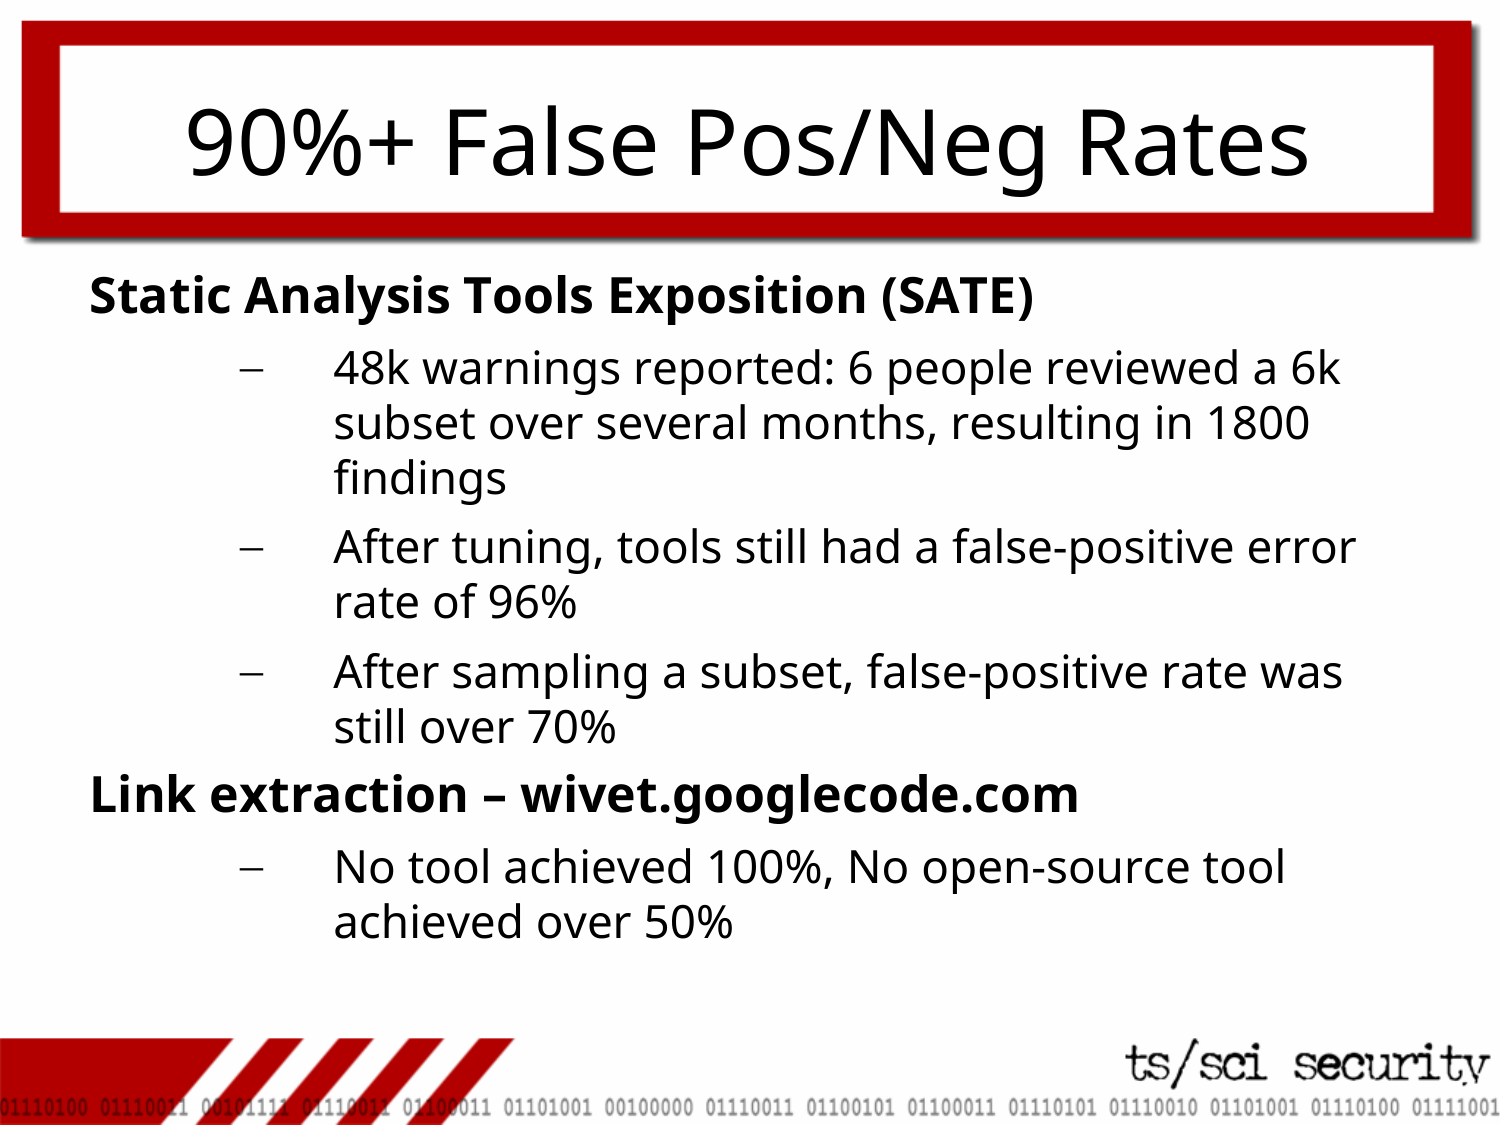

# 90%+ False Pos/Neg Rates
Static Analysis Tools Exposition (SATE)
48k warnings reported: 6 people reviewed a 6k subset over several months, resulting in 1800 findings
After tuning, tools still had a false-positive error rate of 96%
After sampling a subset, false-positive rate was still over 70%
Link extraction – wivet.googlecode.com
No tool achieved 100%, No open-source tool achieved over 50%